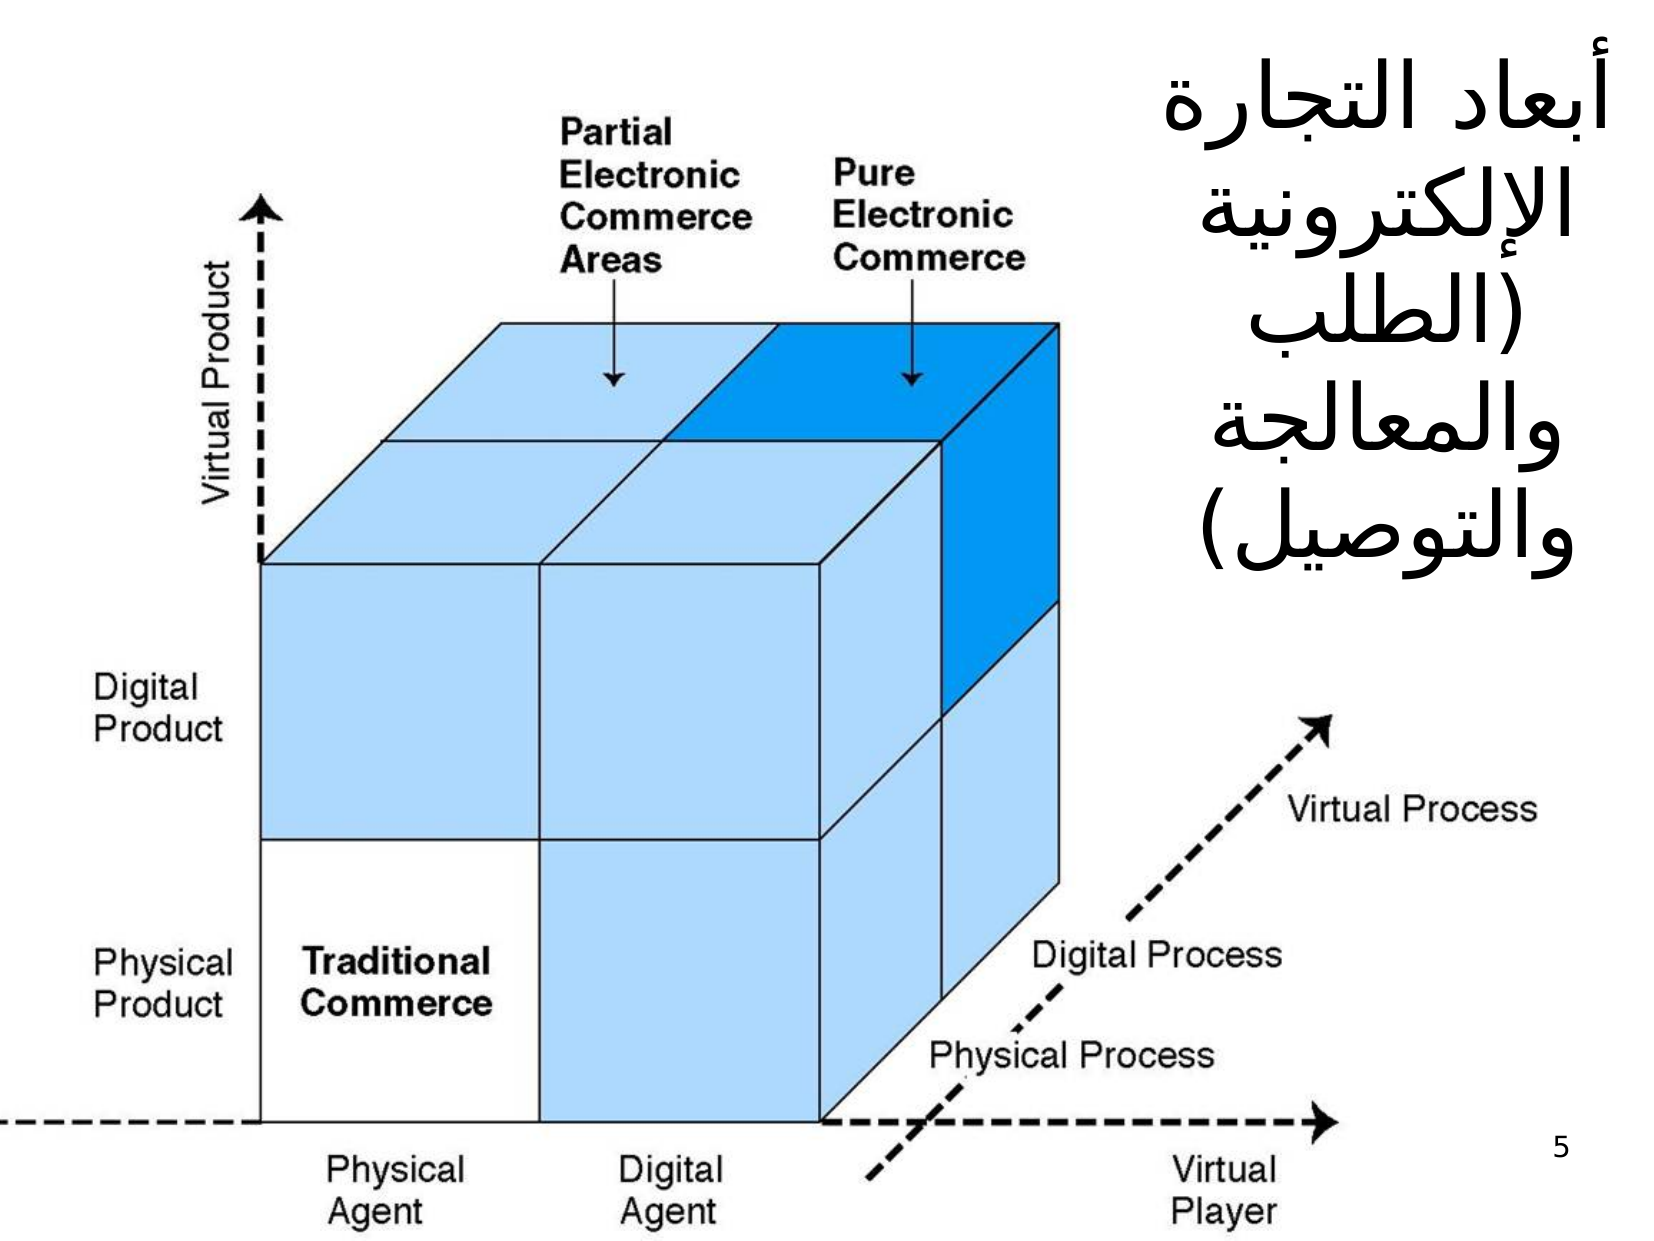

# أبعاد التجارة الإلكترونية (الطلب والمعالجة والتوصيل)
5